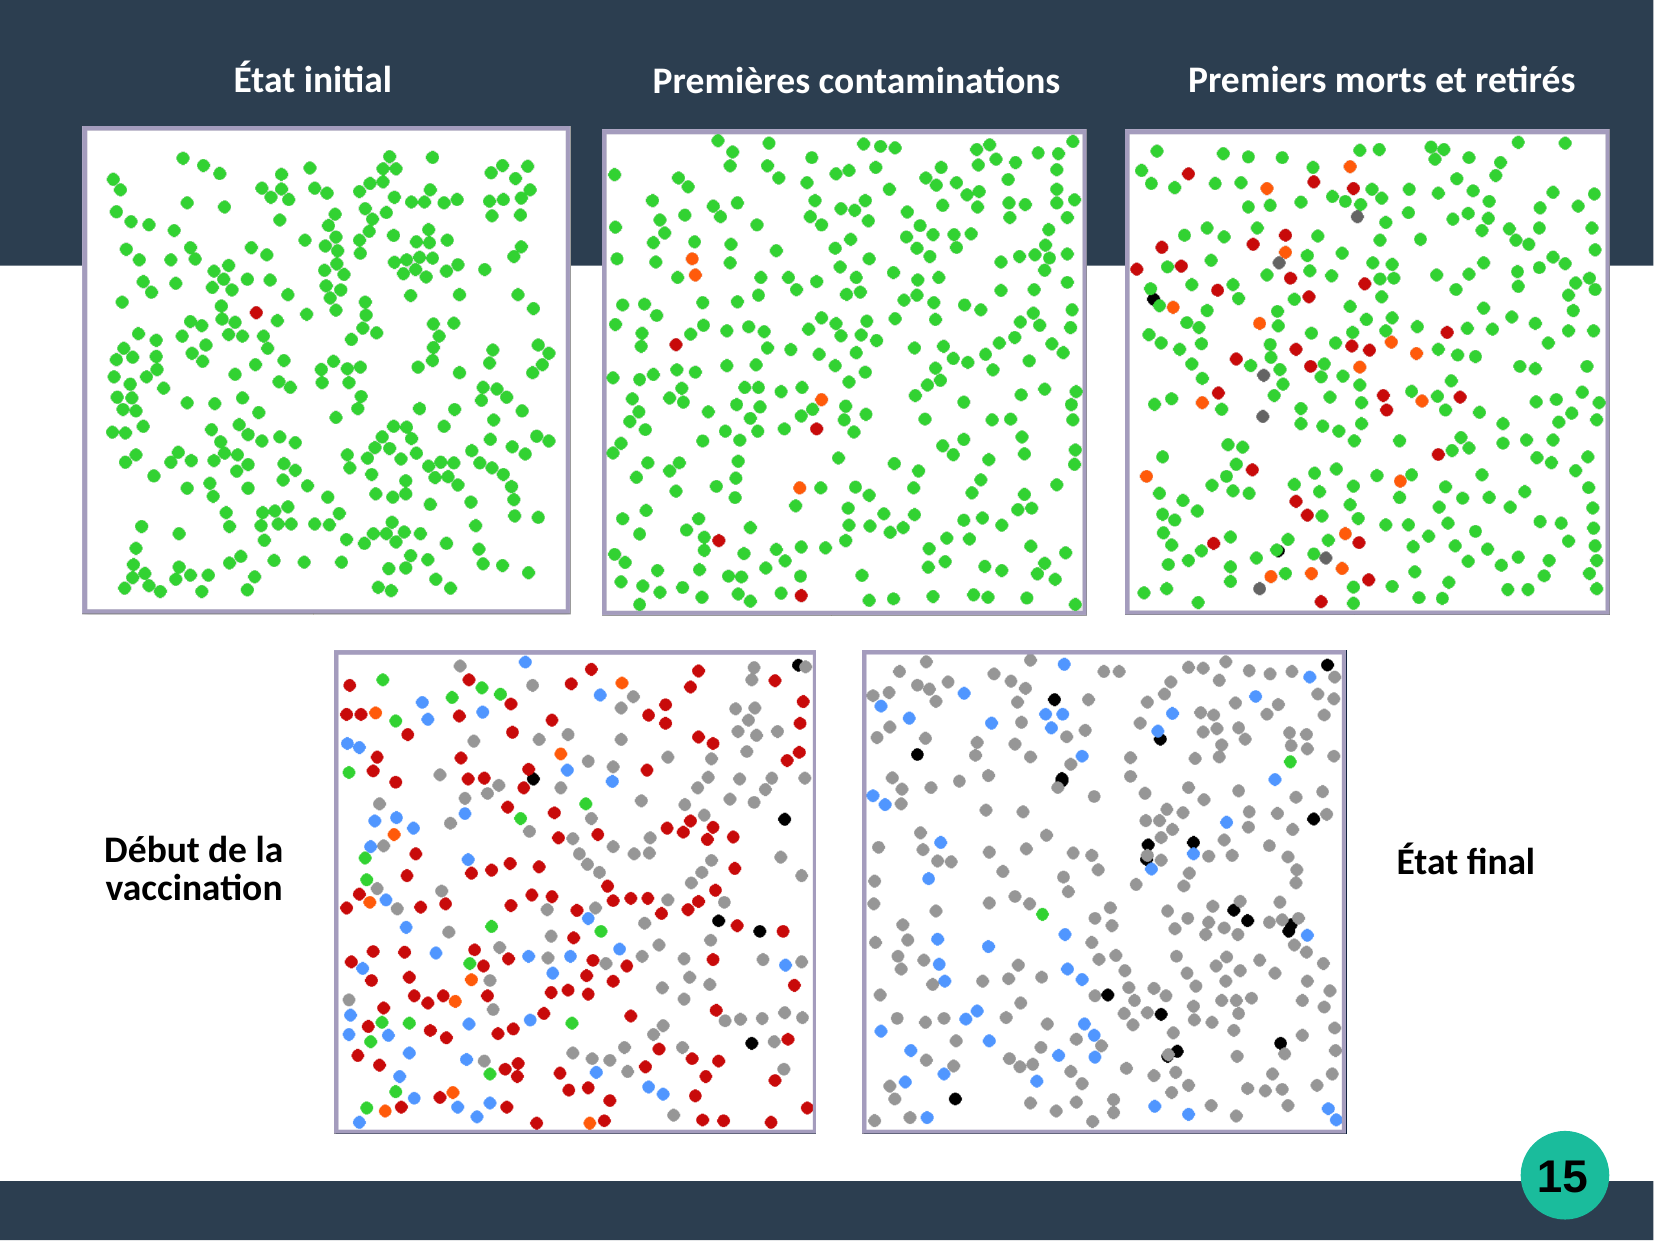

État initial
Premiers morts et retirés
Premières contaminations
Début de la vaccination
État final
15